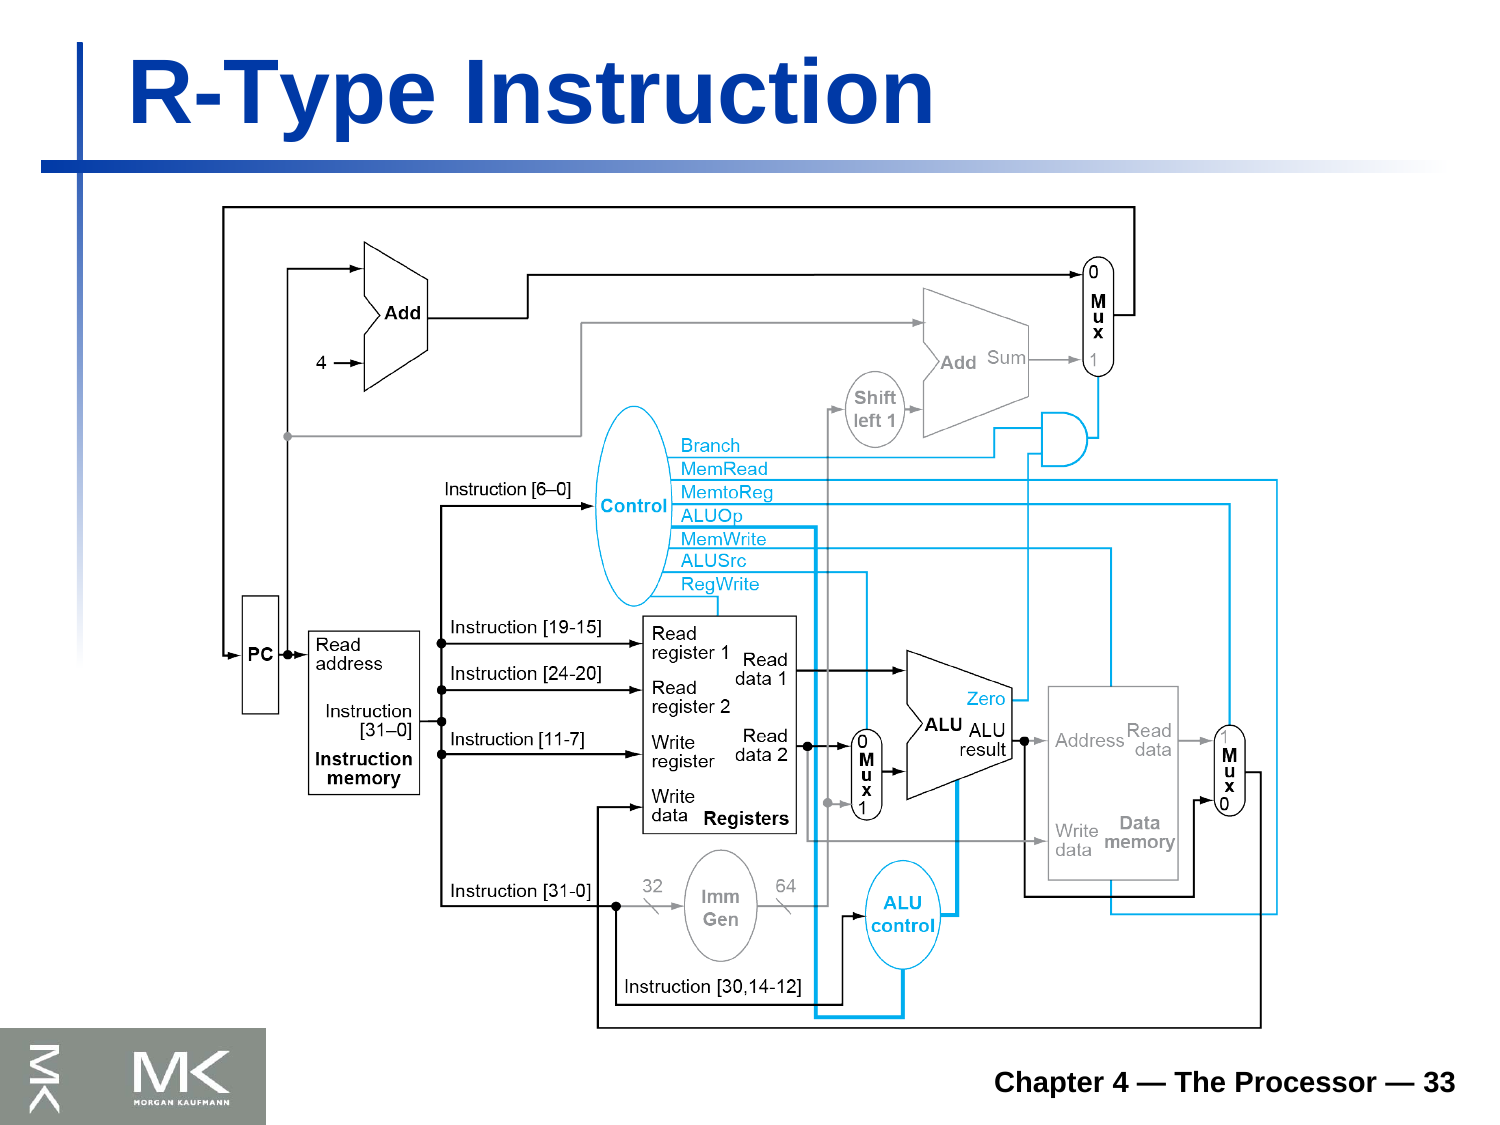

# R-Type Instruction
Chapter 4 — The Processor —